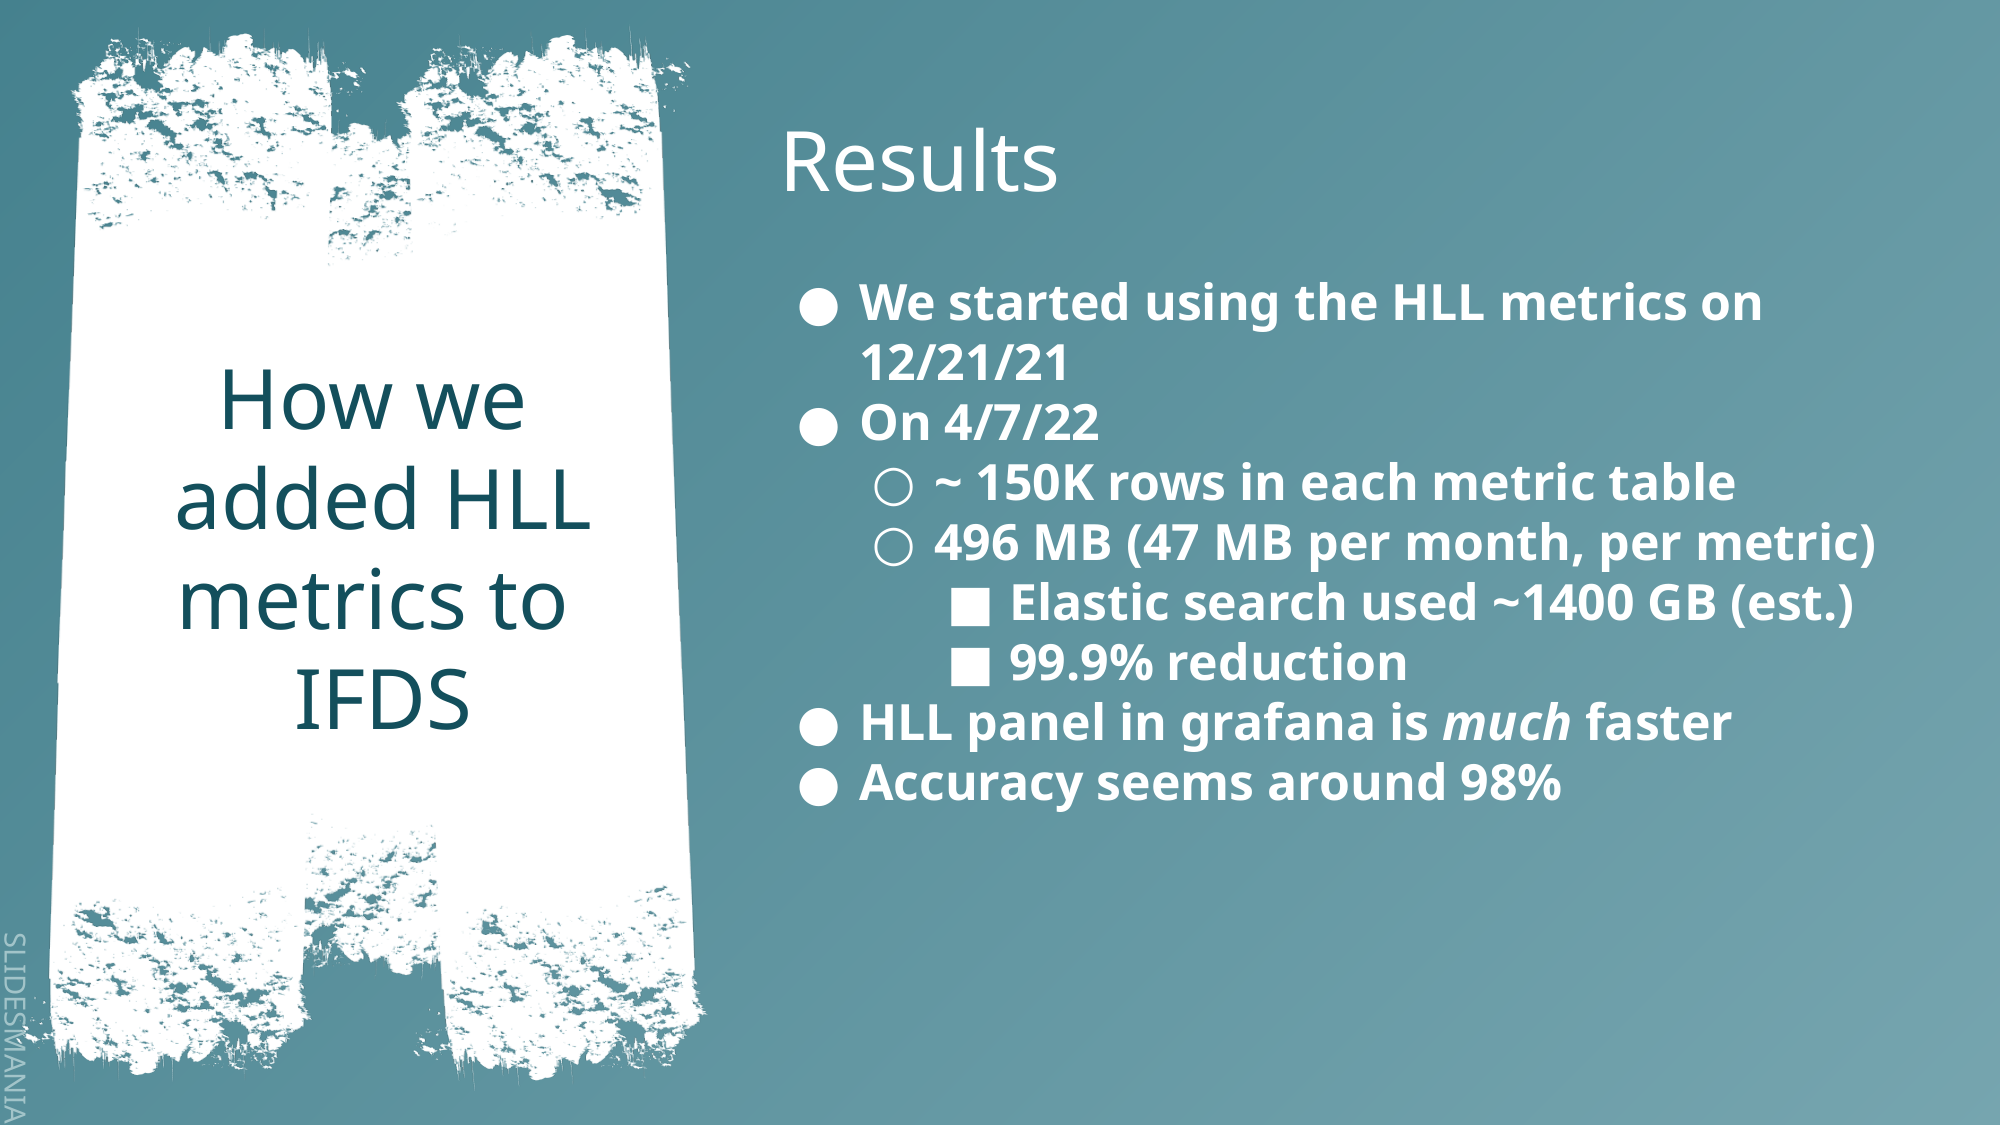

Results
# How we added HLL metrics to IFDS
We started using the HLL metrics on 12/21/21
On 4/7/22
~ 150K rows in each metric table
496 MB (47 MB per month, per metric)
Elastic search used ~1400 GB (est.)
99.9% reduction
HLL panel in grafana is much faster
Accuracy seems around 98%